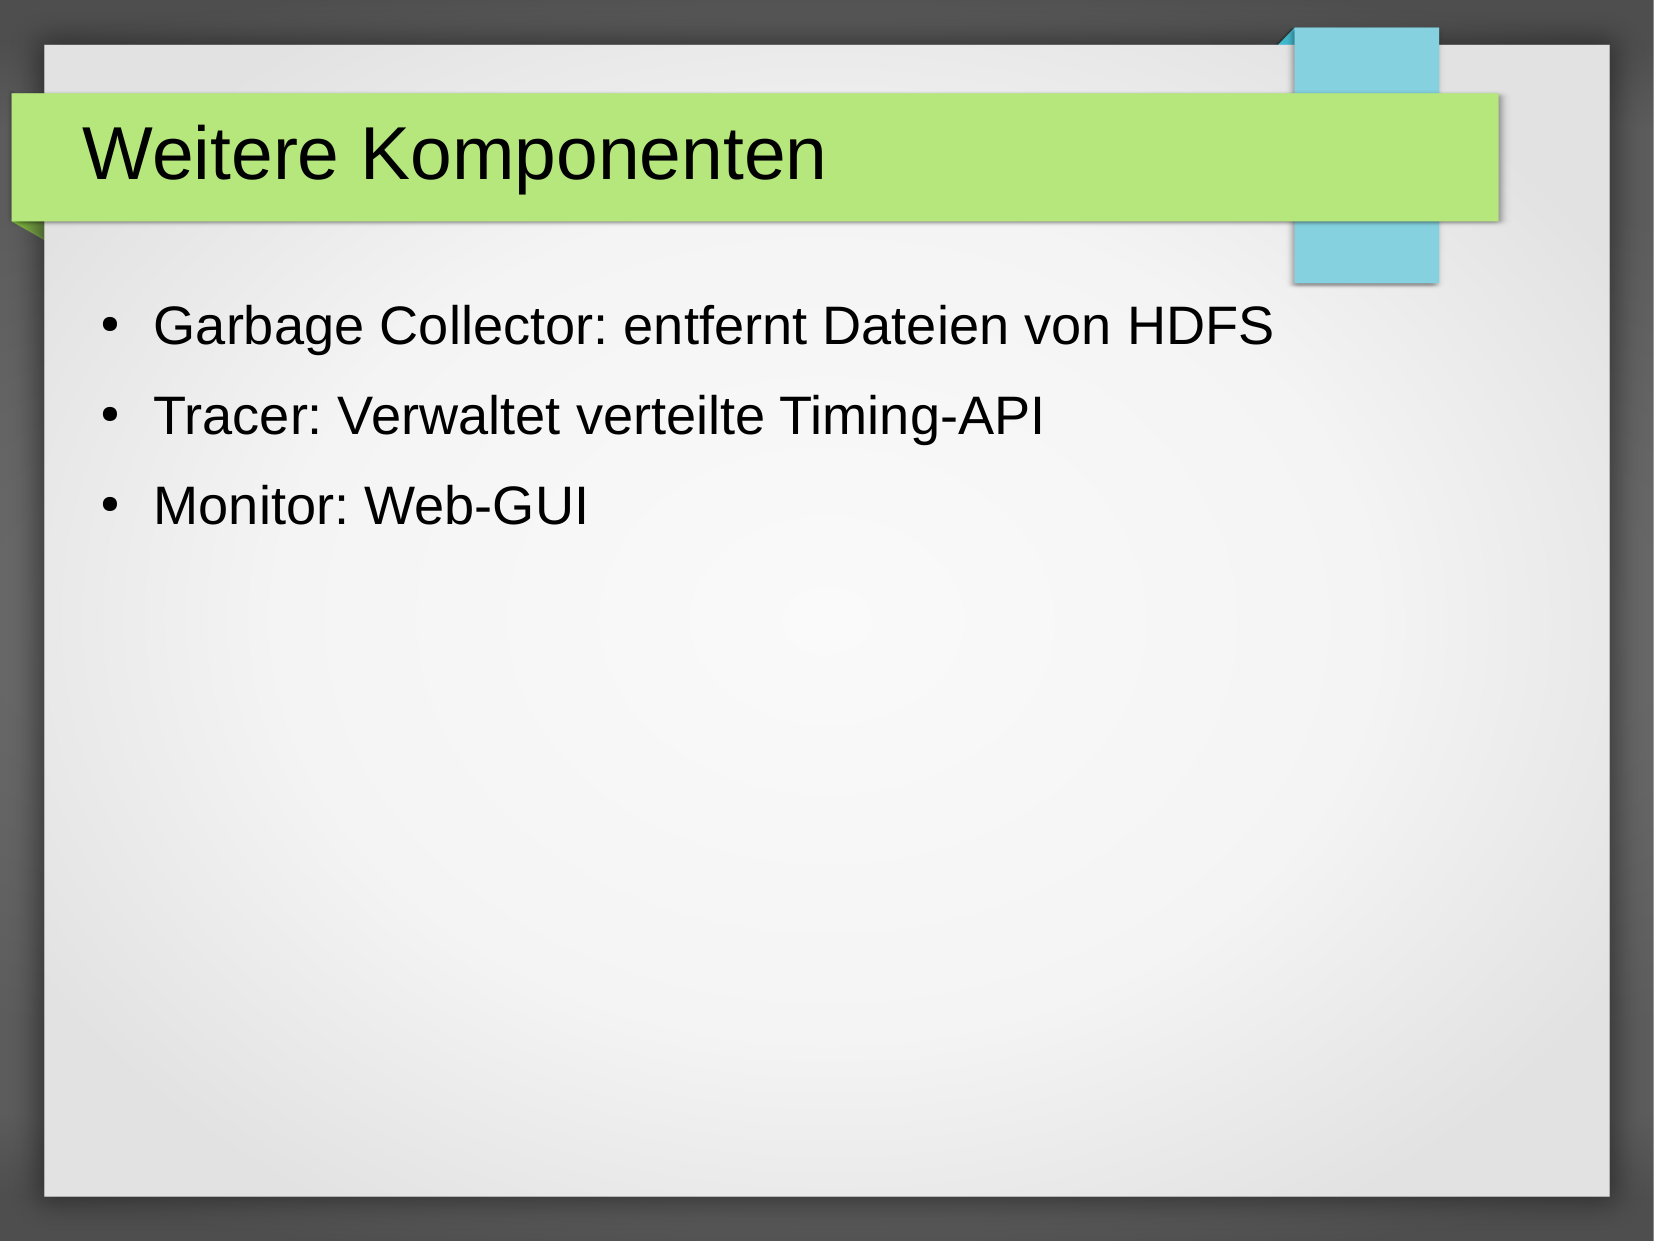

# Weitere Komponenten
Garbage Collector: entfernt Dateien von HDFS
Tracer: Verwaltet verteilte Timing-API
Monitor: Web-GUI